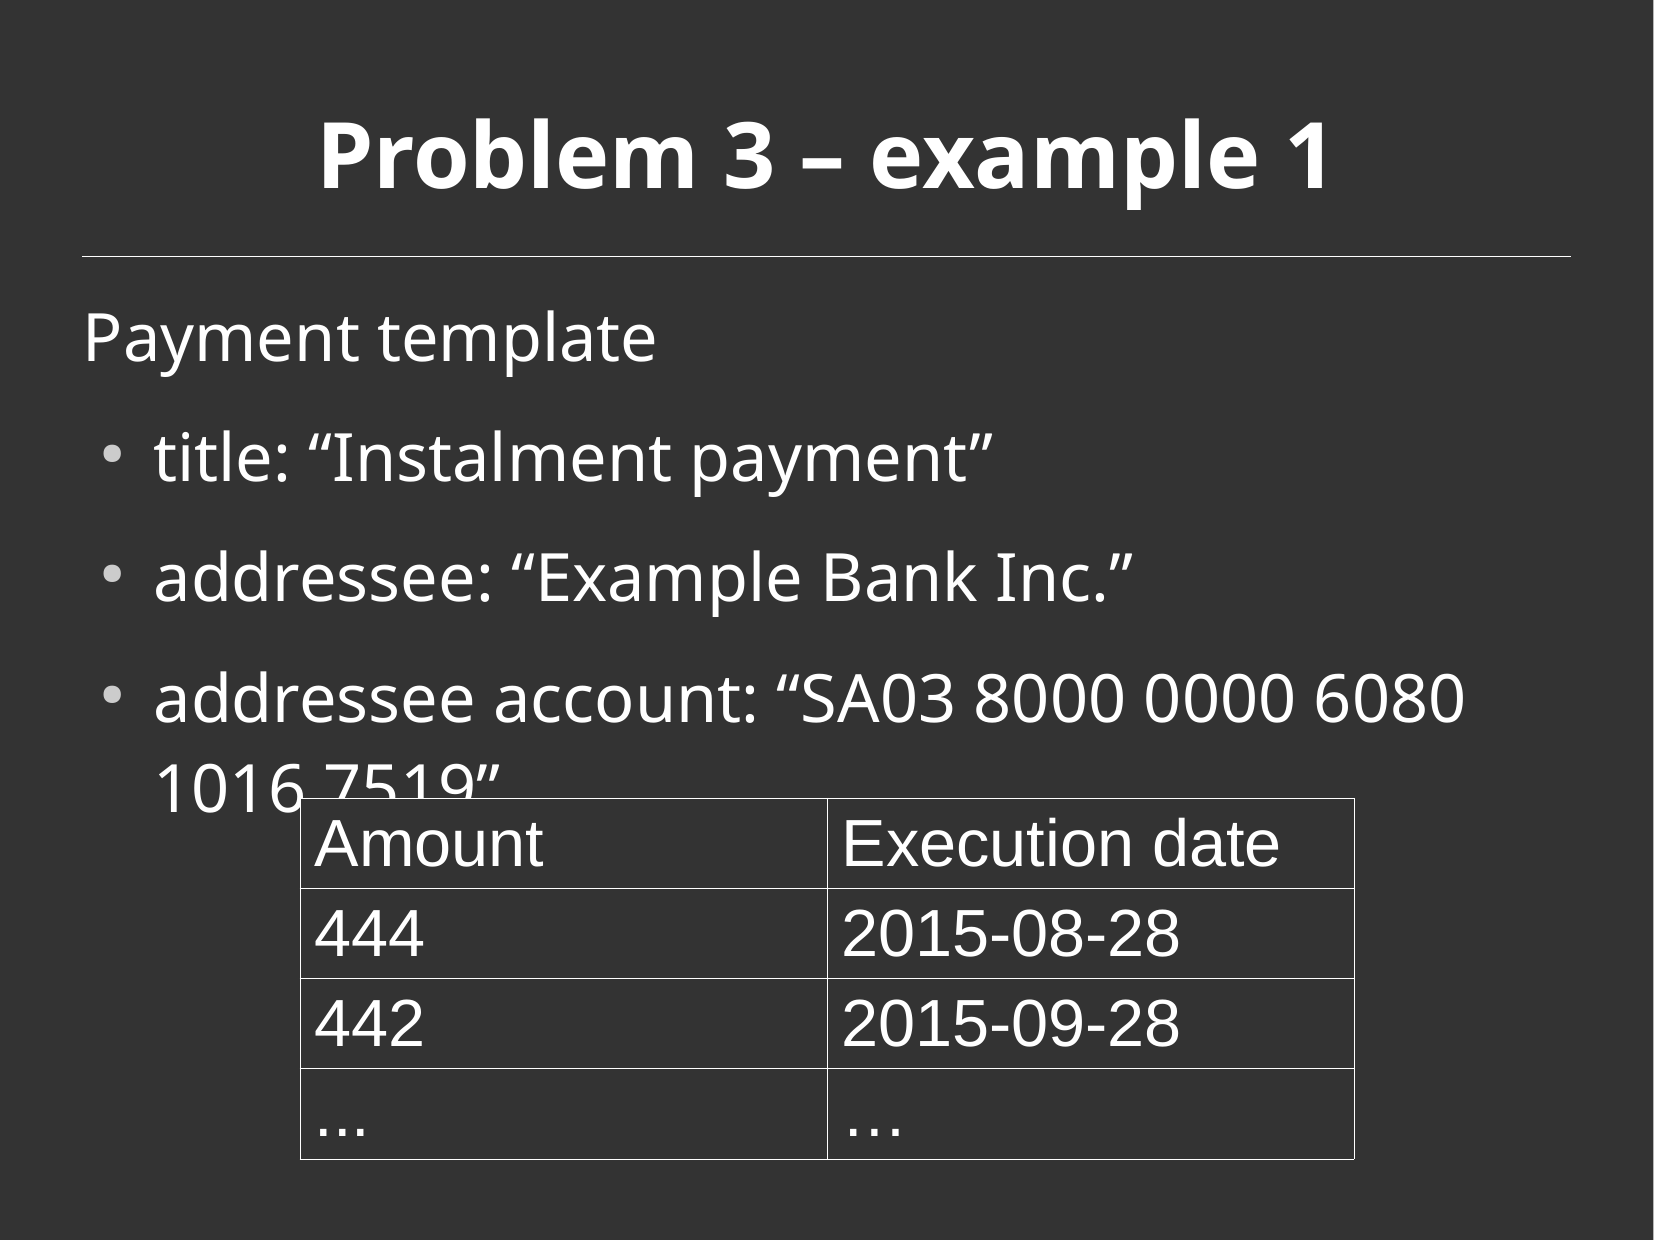

# Problem 3 – example 1
Payment template
title: “Instalment payment”
addressee: “Example Bank Inc.”
addressee account: “SA03 8000 0000 6080 1016 7519”
| Amount | Execution date |
| --- | --- |
| 444 | 2015-08-28 |
| 442 | 2015-09-28 |
| ... | … |